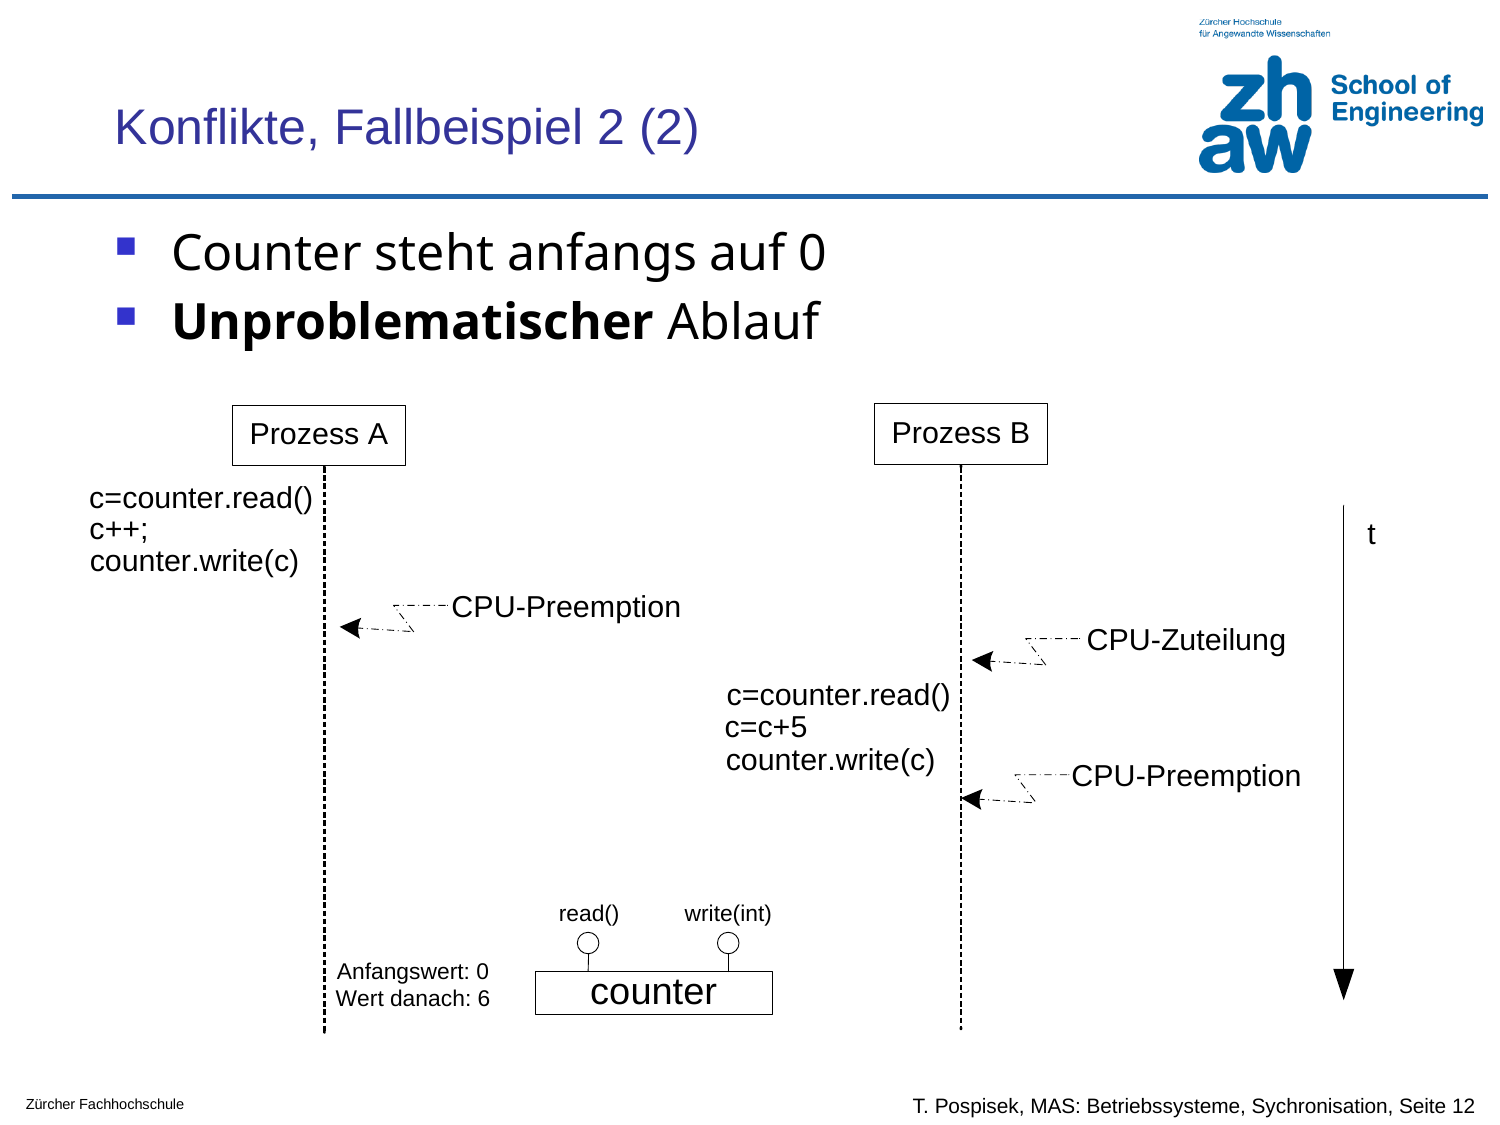

# Konflikte, Fallbeispiel 2 (2)
Counter steht anfangs auf 0
Unproblematischer Ablauf